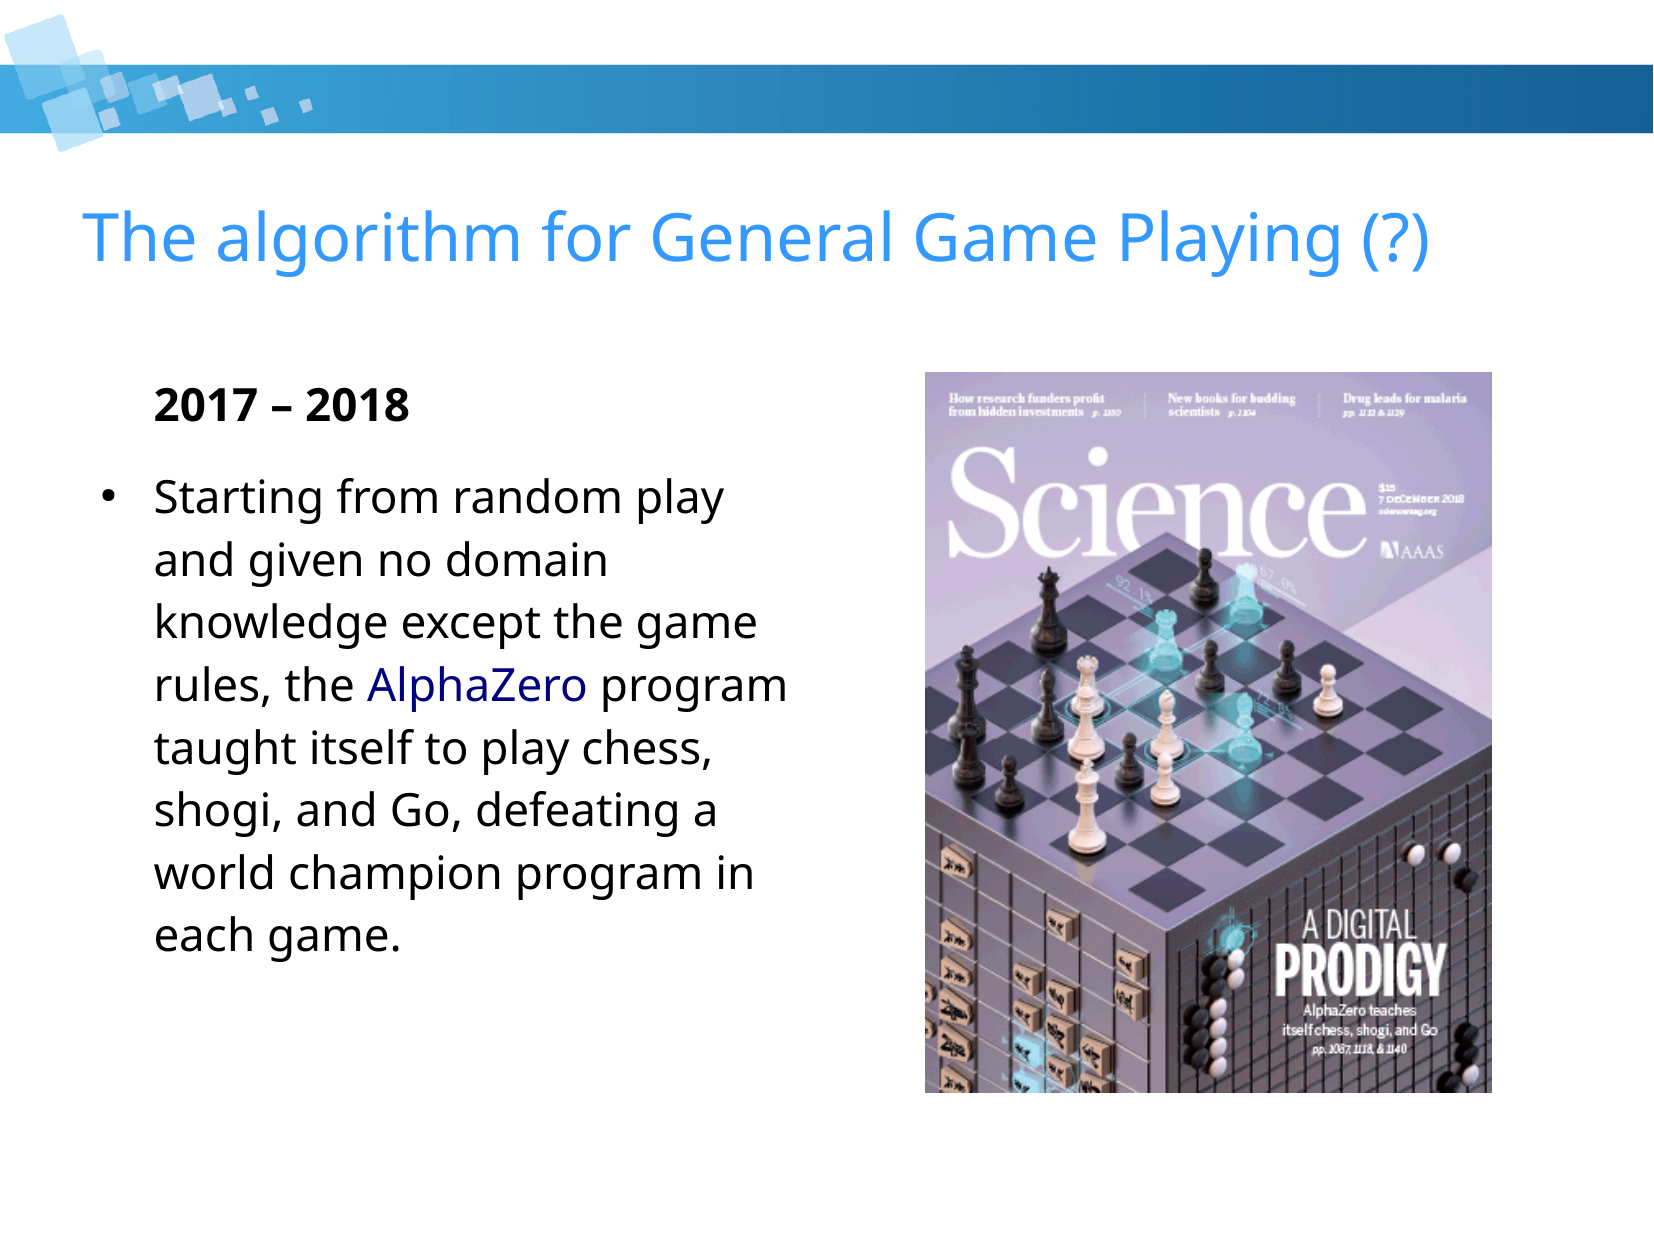

# The algorithm for General Game Playing (?)
2017 – 2018
Starting from random play and given no domain knowledge except the game rules, the AlphaZero program taught itself to play chess, shogi, and Go, defeating a world champion program in each game.